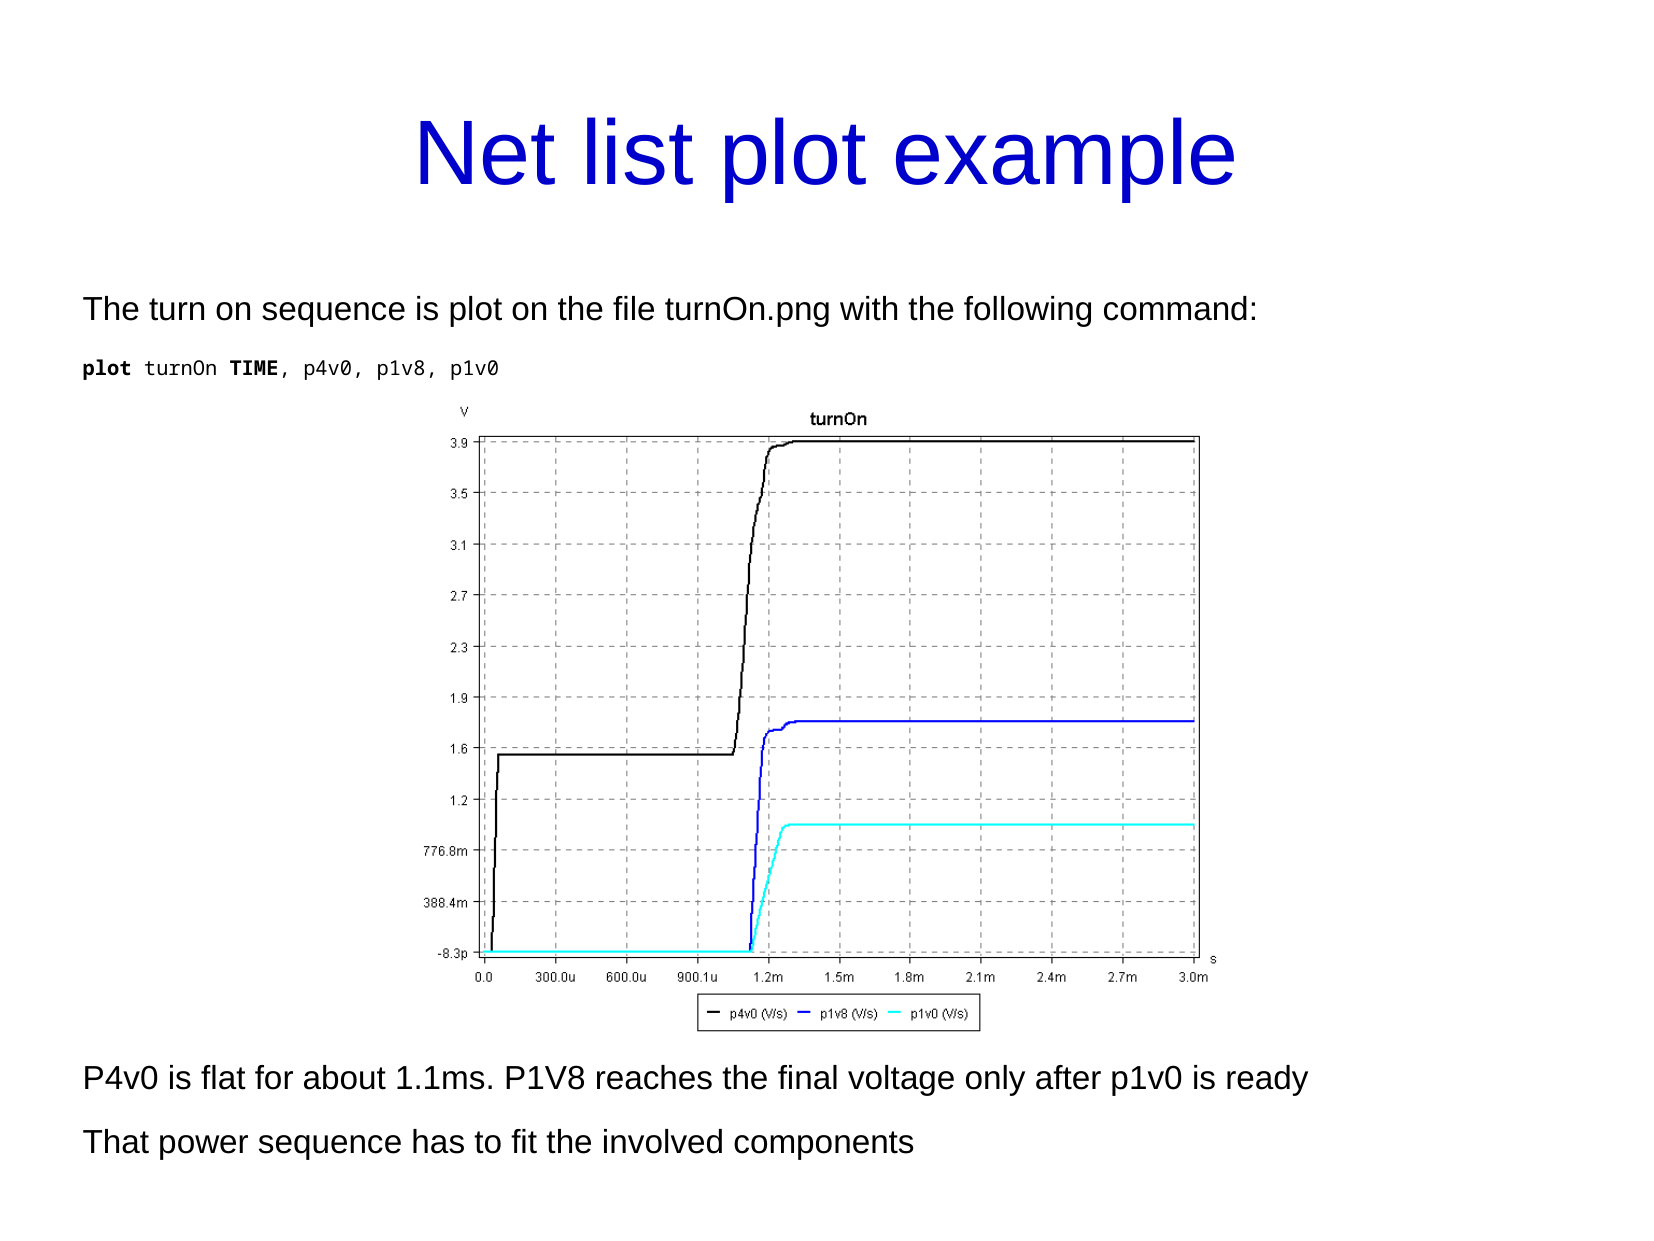

# Net list plot example
The turn on sequence is plot on the file turnOn.png with the following command:
plot turnOn TIME, p4v0, p1v8, p1v0
P4v0 is flat for about 1.1ms. P1V8 reaches the final voltage only after p1v0 is ready
That power sequence has to fit the involved components